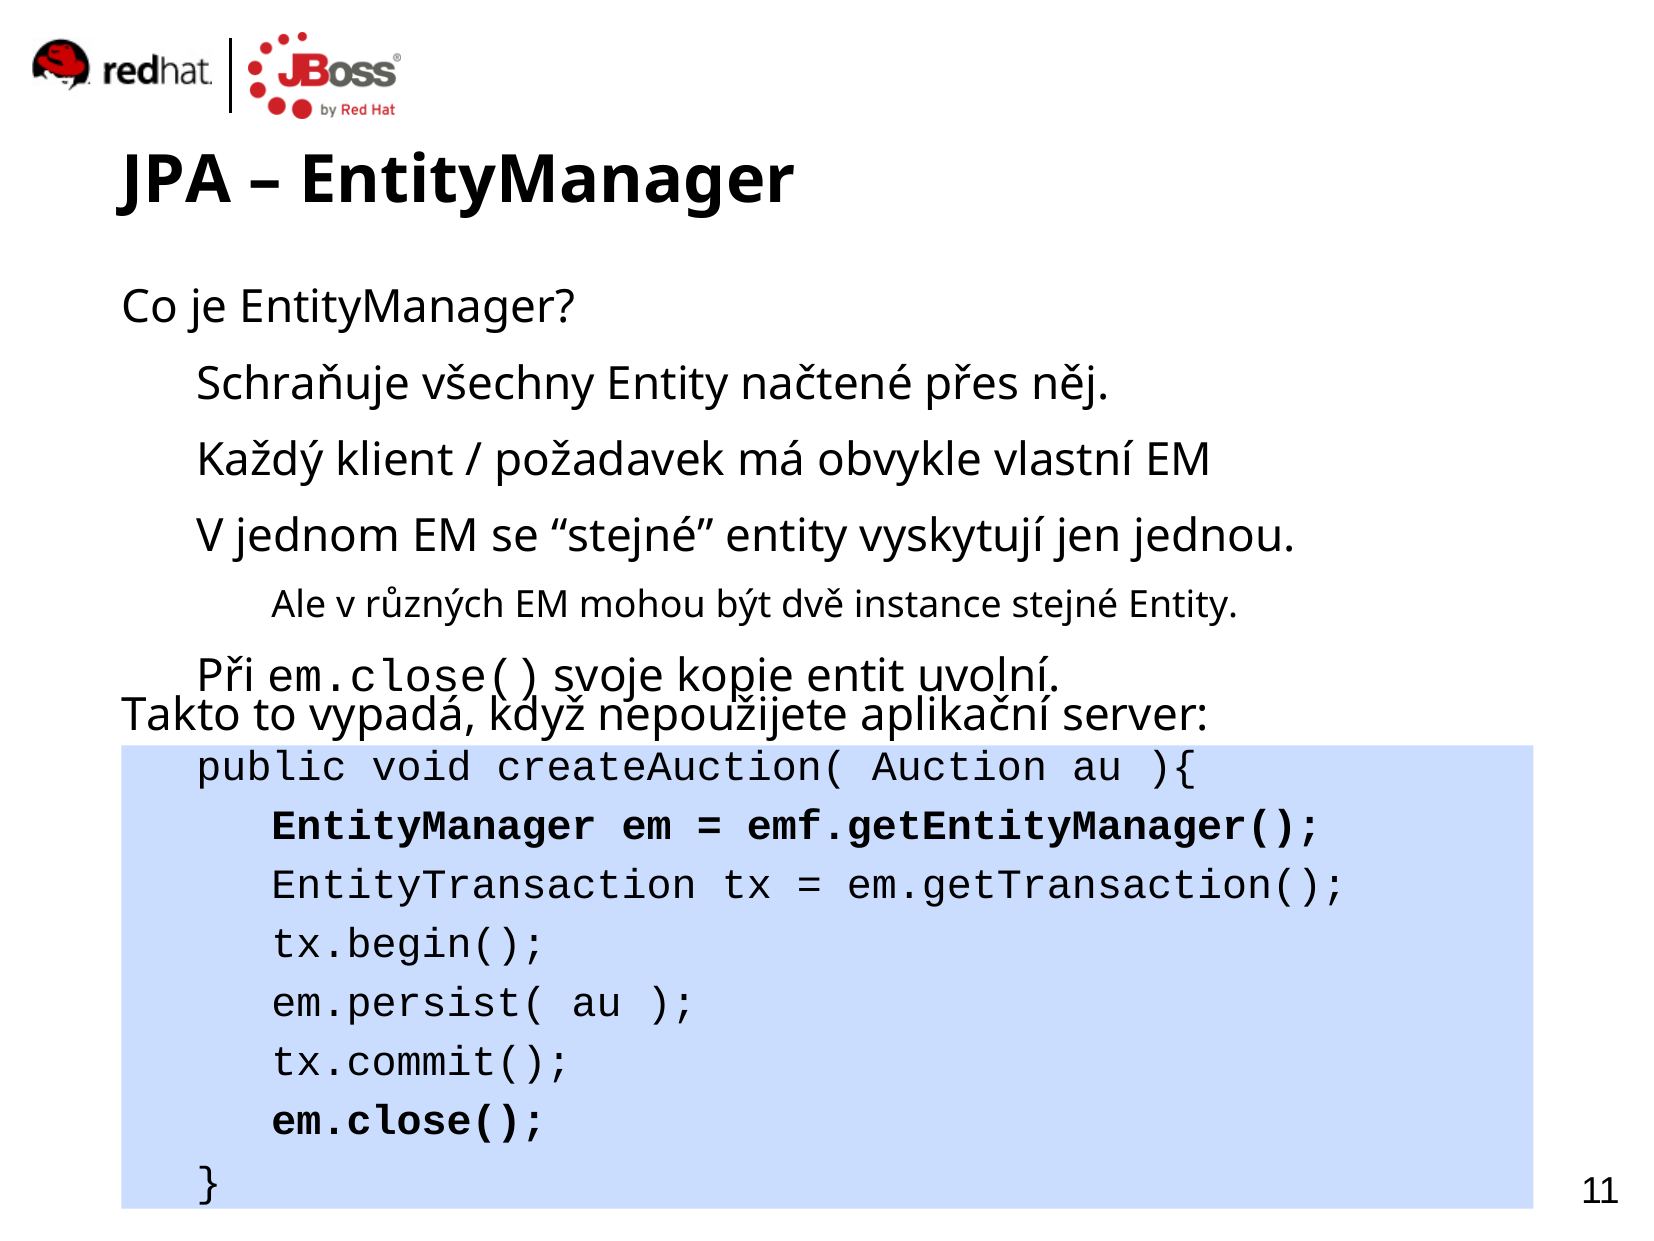

# JPA – EntityManager
Co je EntityManager?
Schraňuje všechny Entity načtené přes něj.
Každý klient / požadavek má obvykle vlastní EM
V jednom EM se “stejné” entity vyskytují jen jednou.
Ale v různých EM mohou být dvě instance stejné Entity.
Při em.close() svoje kopie entit uvolní.
Takto to vypadá, když nepoužijete aplikační server:
public void createAuction( Auction au ){
EntityManager em = emf.getEntityManager();
EntityTransaction tx = em.getTransaction();
tx.begin();
em.persist( au );
tx.commit();
em.close();
}